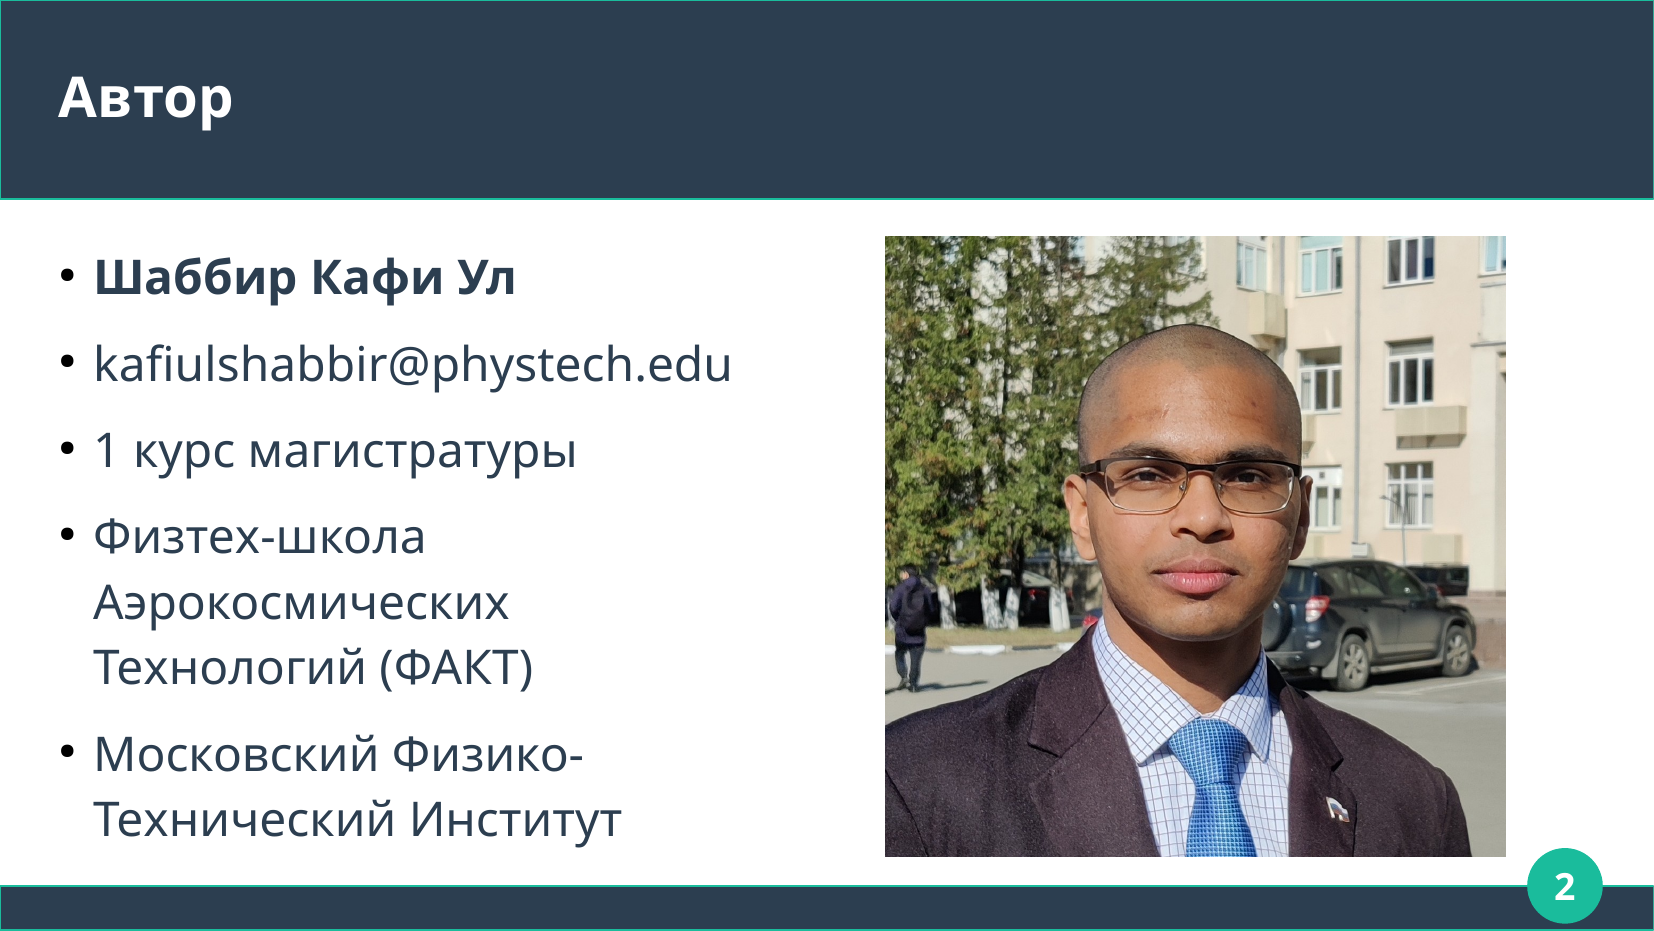

# Автор
Шаббир Кафи Ул
kafiulshabbir@phystech.edu
1 курс магистратуры
Физтех-школа Аэрокосмических Технологий (ФАКТ)
Московский Физико-Технический Институт
2